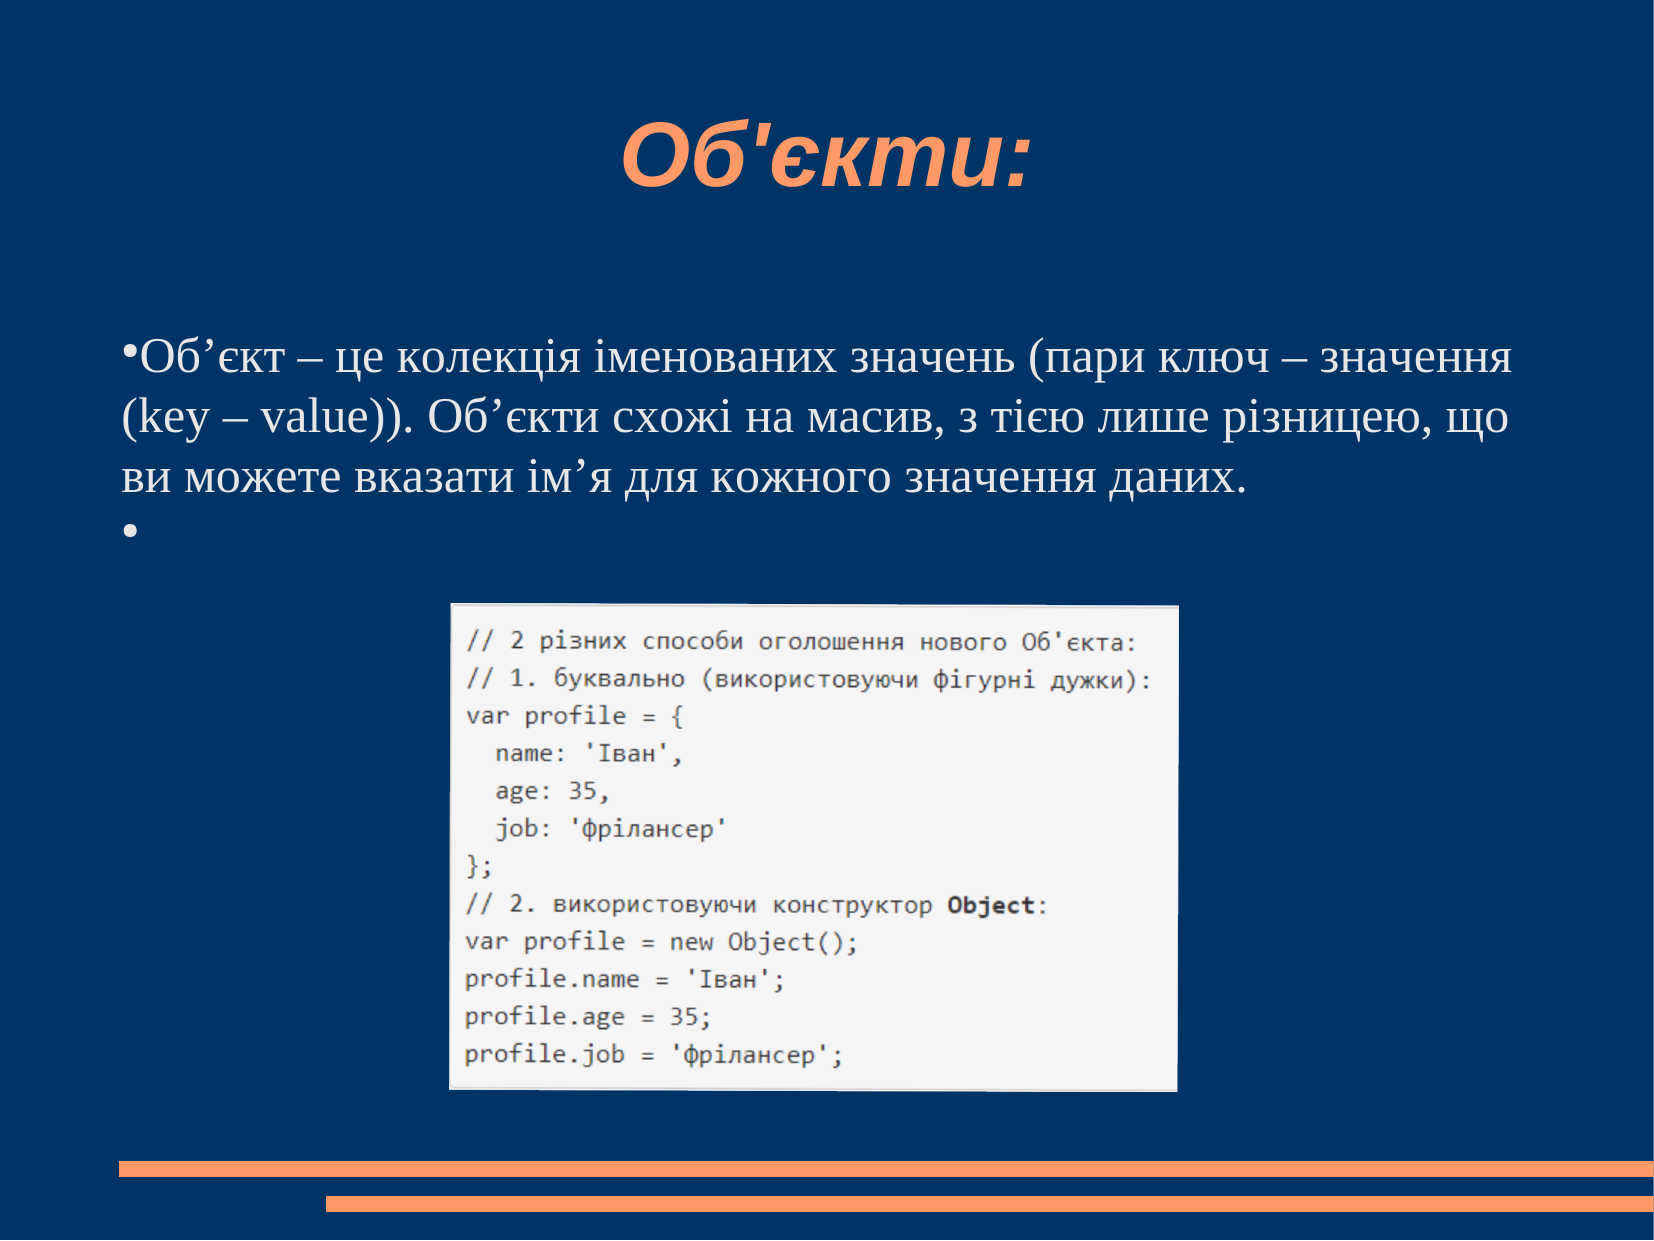

# Об'єкти:
Об’єкт – це колекція іменованих значень (пари ключ – значення (key – value)). Об’єкти схожі на масив, з тією лише різницею, що ви можете вказати ім’я для кожного значення даних.